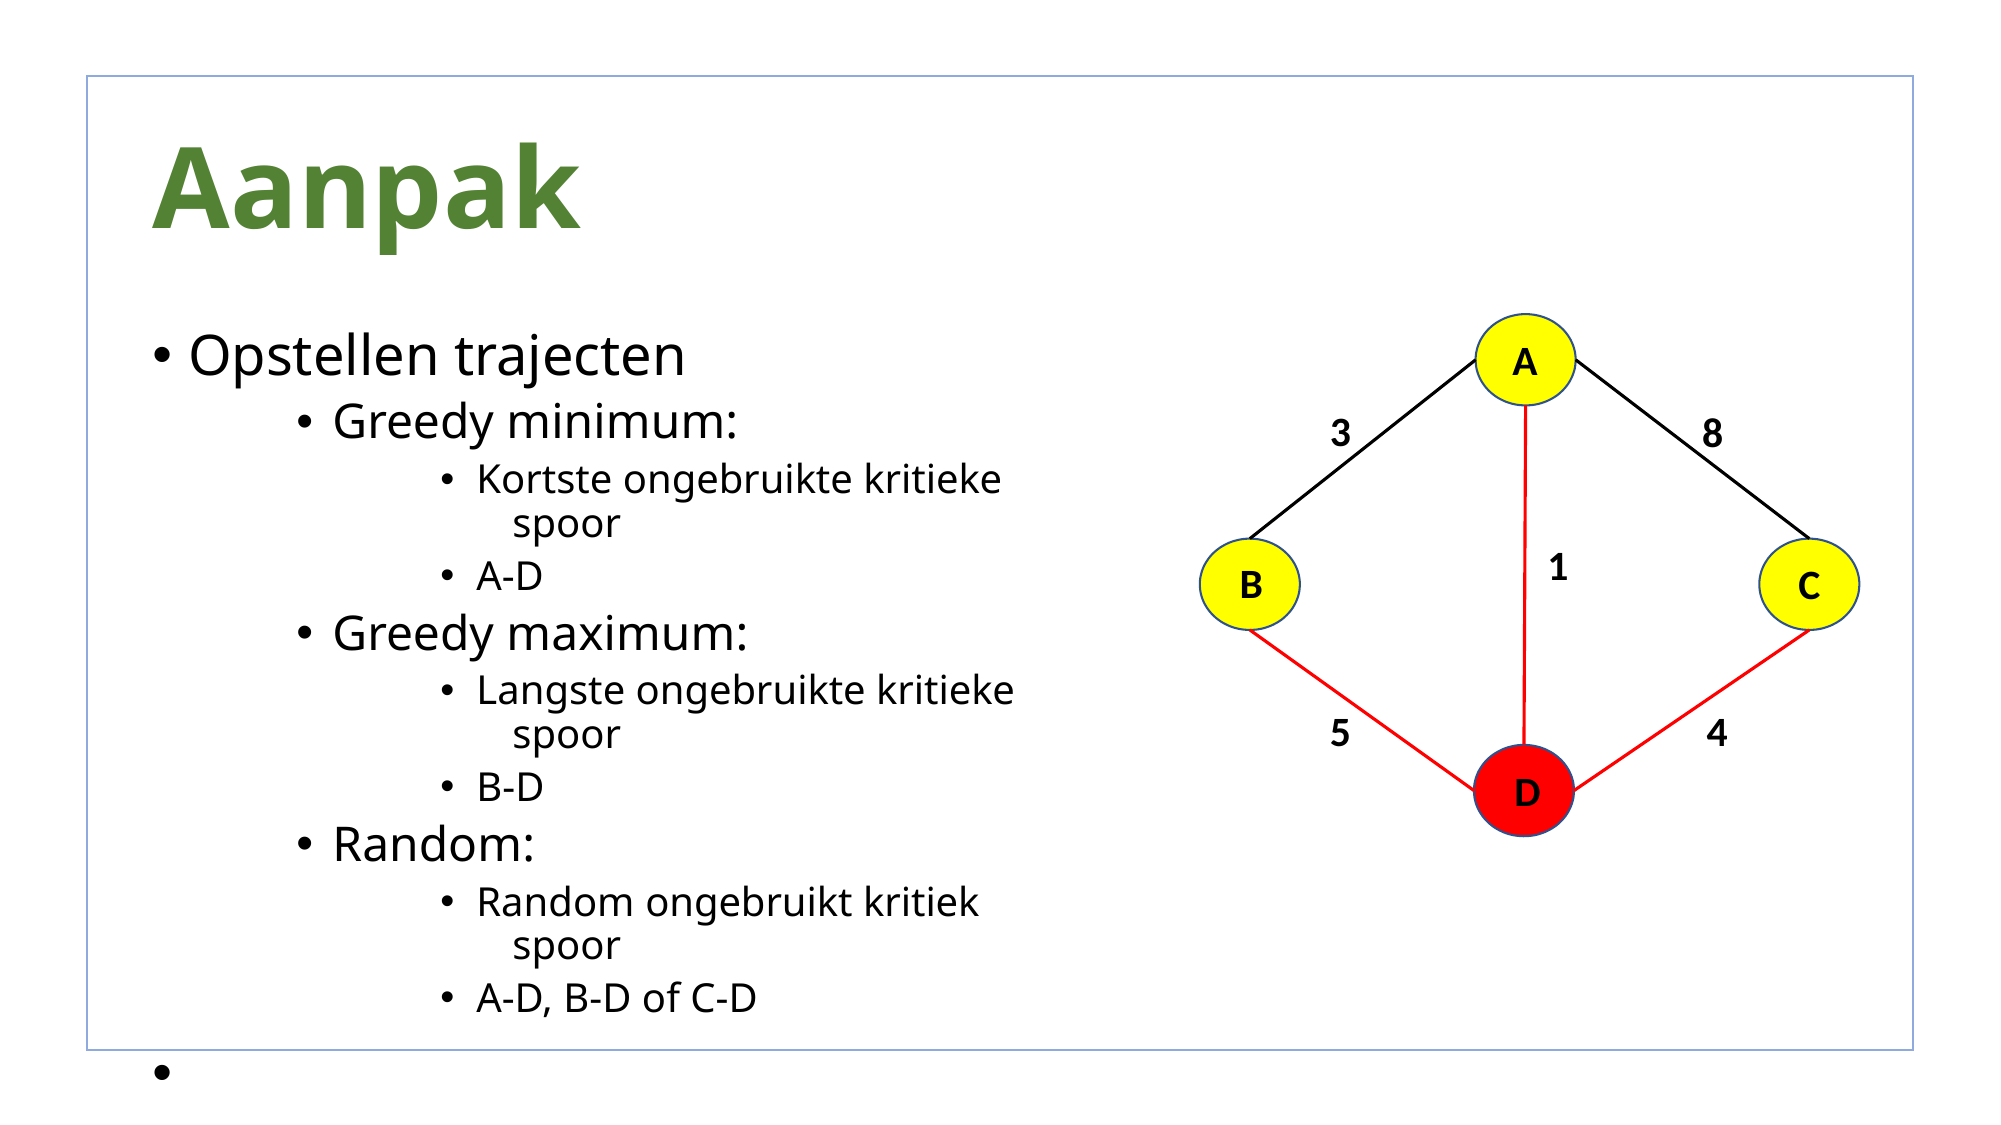

# Aanpak
Opstellen trajecten
Greedy minimum:
Kortste ongebruikte kritieke spoor
A-D
Greedy maximum:
Langste ongebruikte kritieke spoor
B-D
Random:
Random ongebruikt kritiek spoor
A-D, B-D of C-D
A
3
8
1
B
C
5
4
D